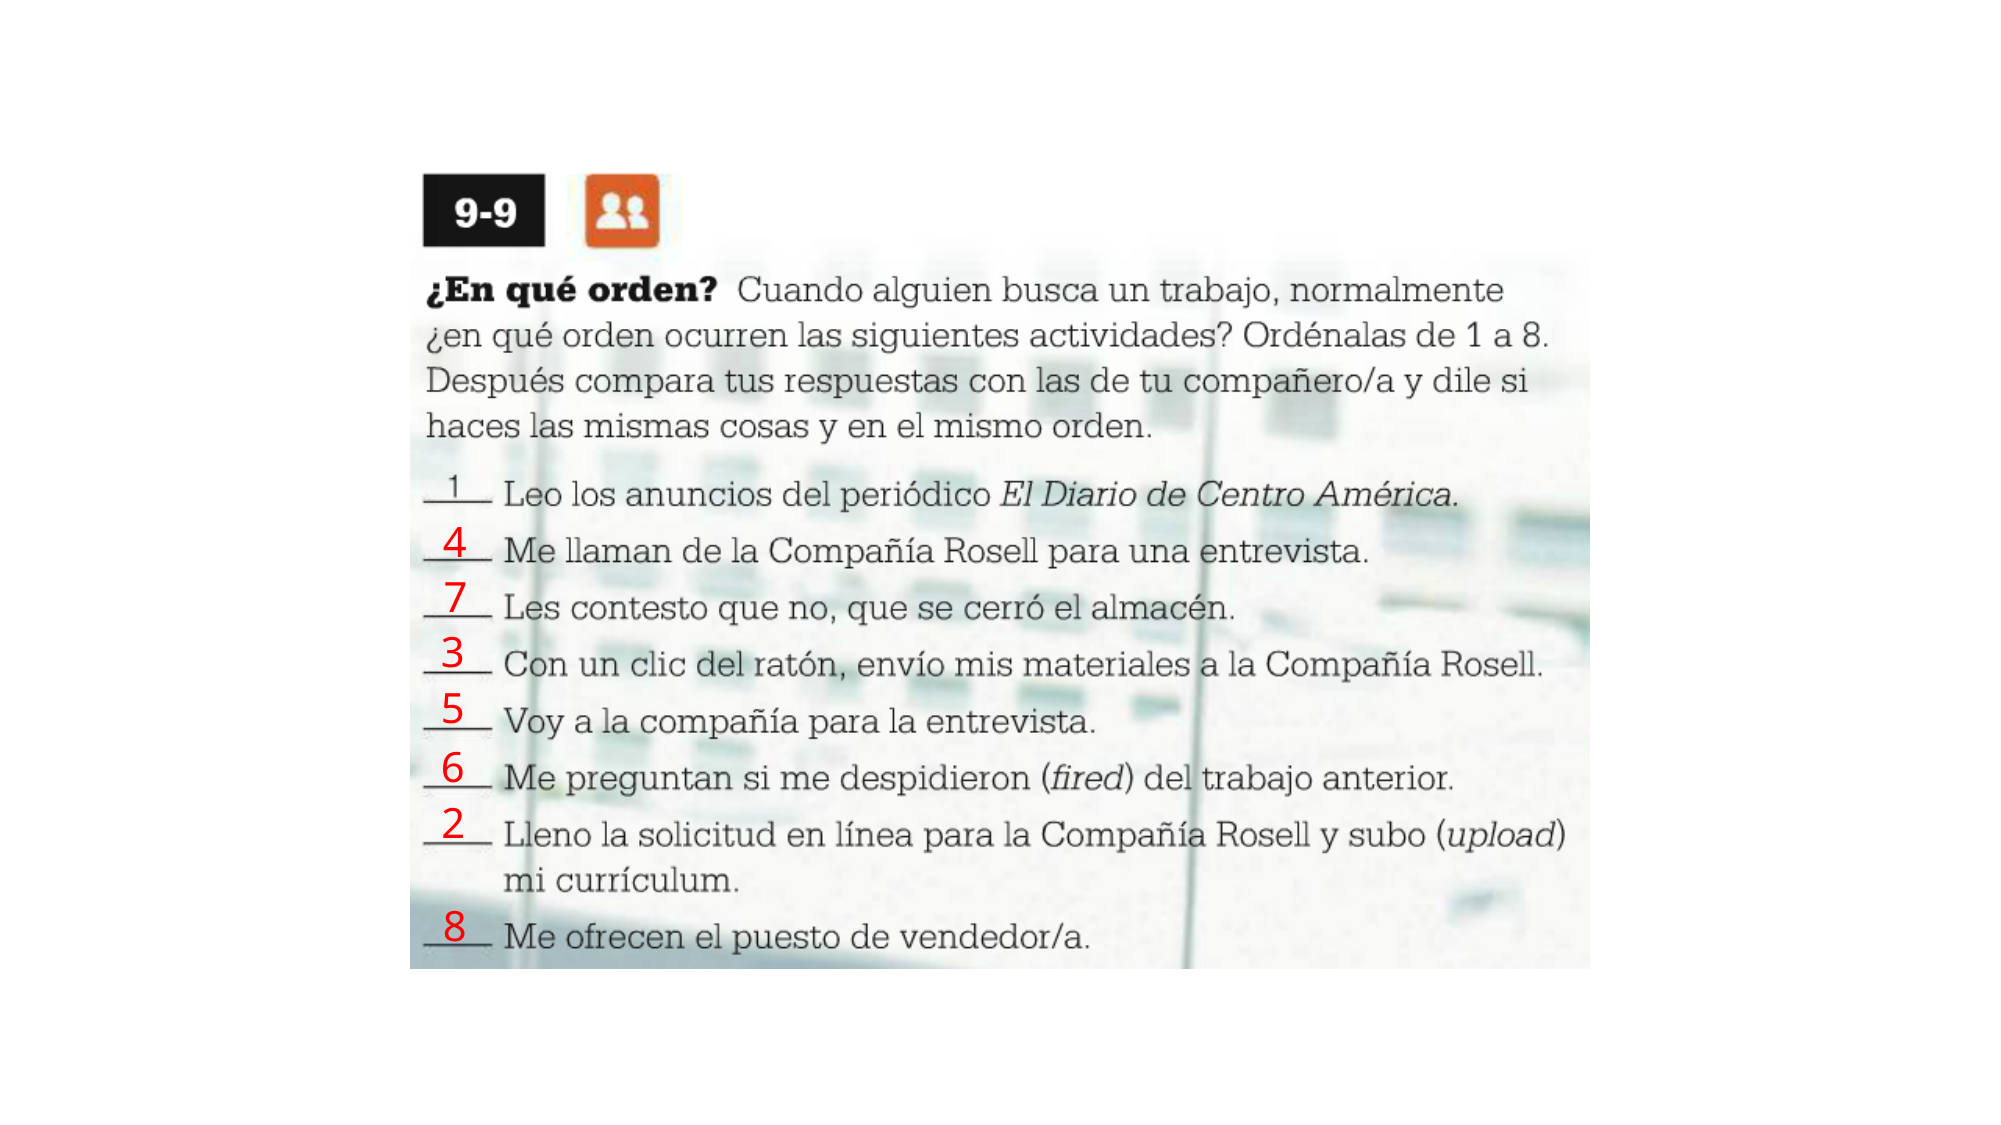

4
7
3
5
6
2
8